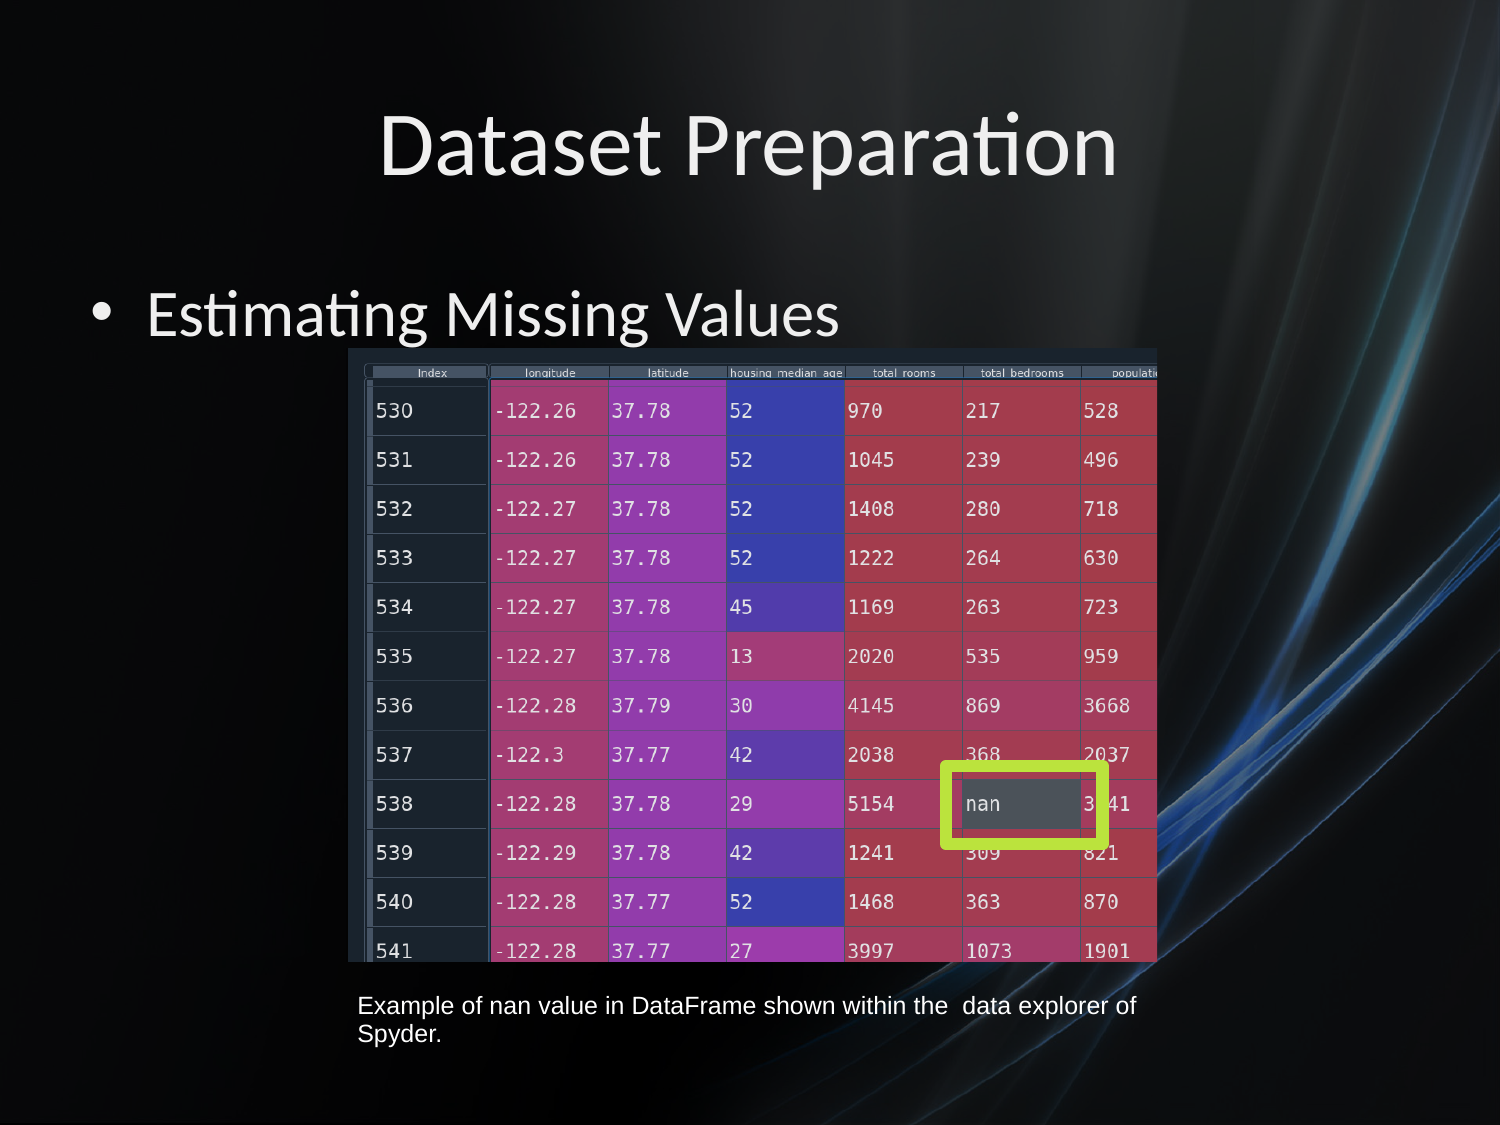

# Dataset Preparation
Estimating Missing Values
Example of nan value in DataFrame shown within the data explorer of Spyder.